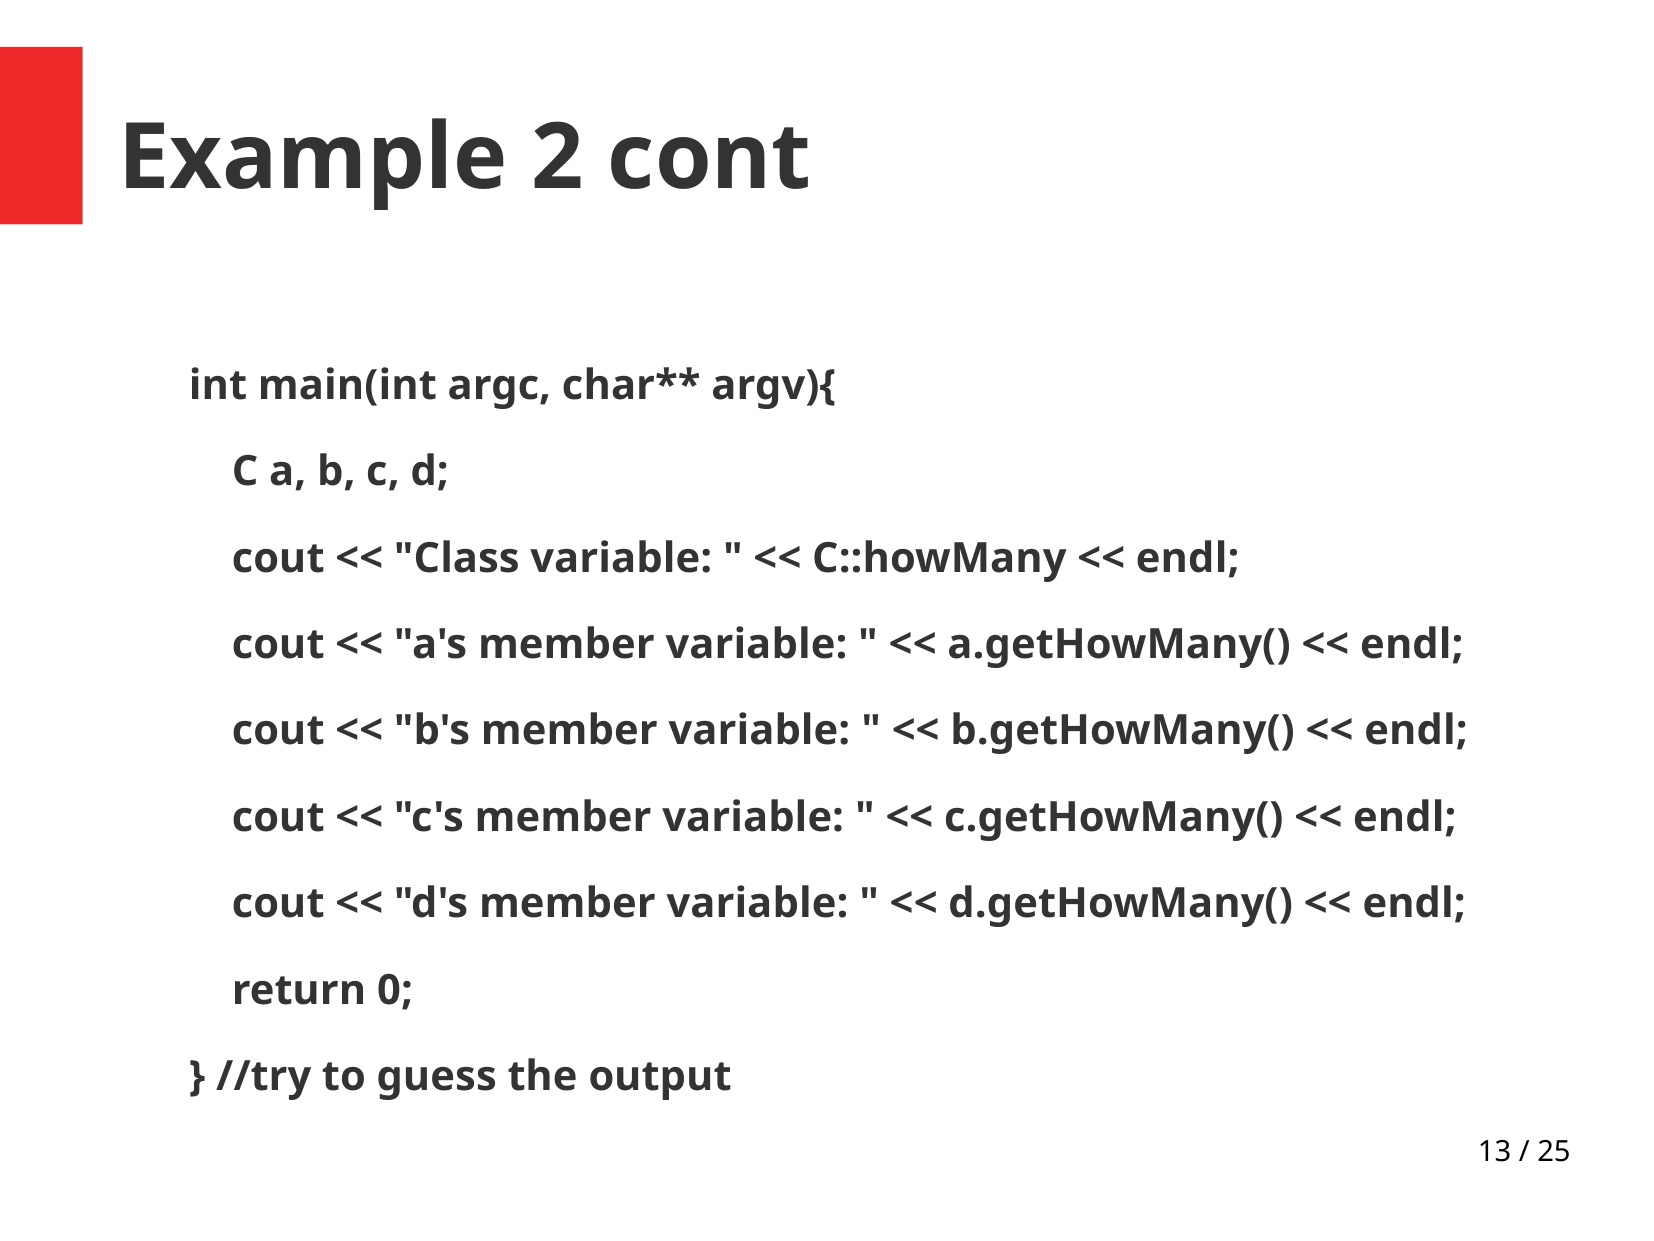

# Example 2 cont
int main(int argc, char** argv){
 C a, b, c, d;
 cout << "Class variable: " << C::howMany << endl;
 cout << "a's member variable: " << a.getHowMany() << endl;
 cout << "b's member variable: " << b.getHowMany() << endl;
 cout << "c's member variable: " << c.getHowMany() << endl;
 cout << "d's member variable: " << d.getHowMany() << endl;
 return 0;
} //try to guess the output
13